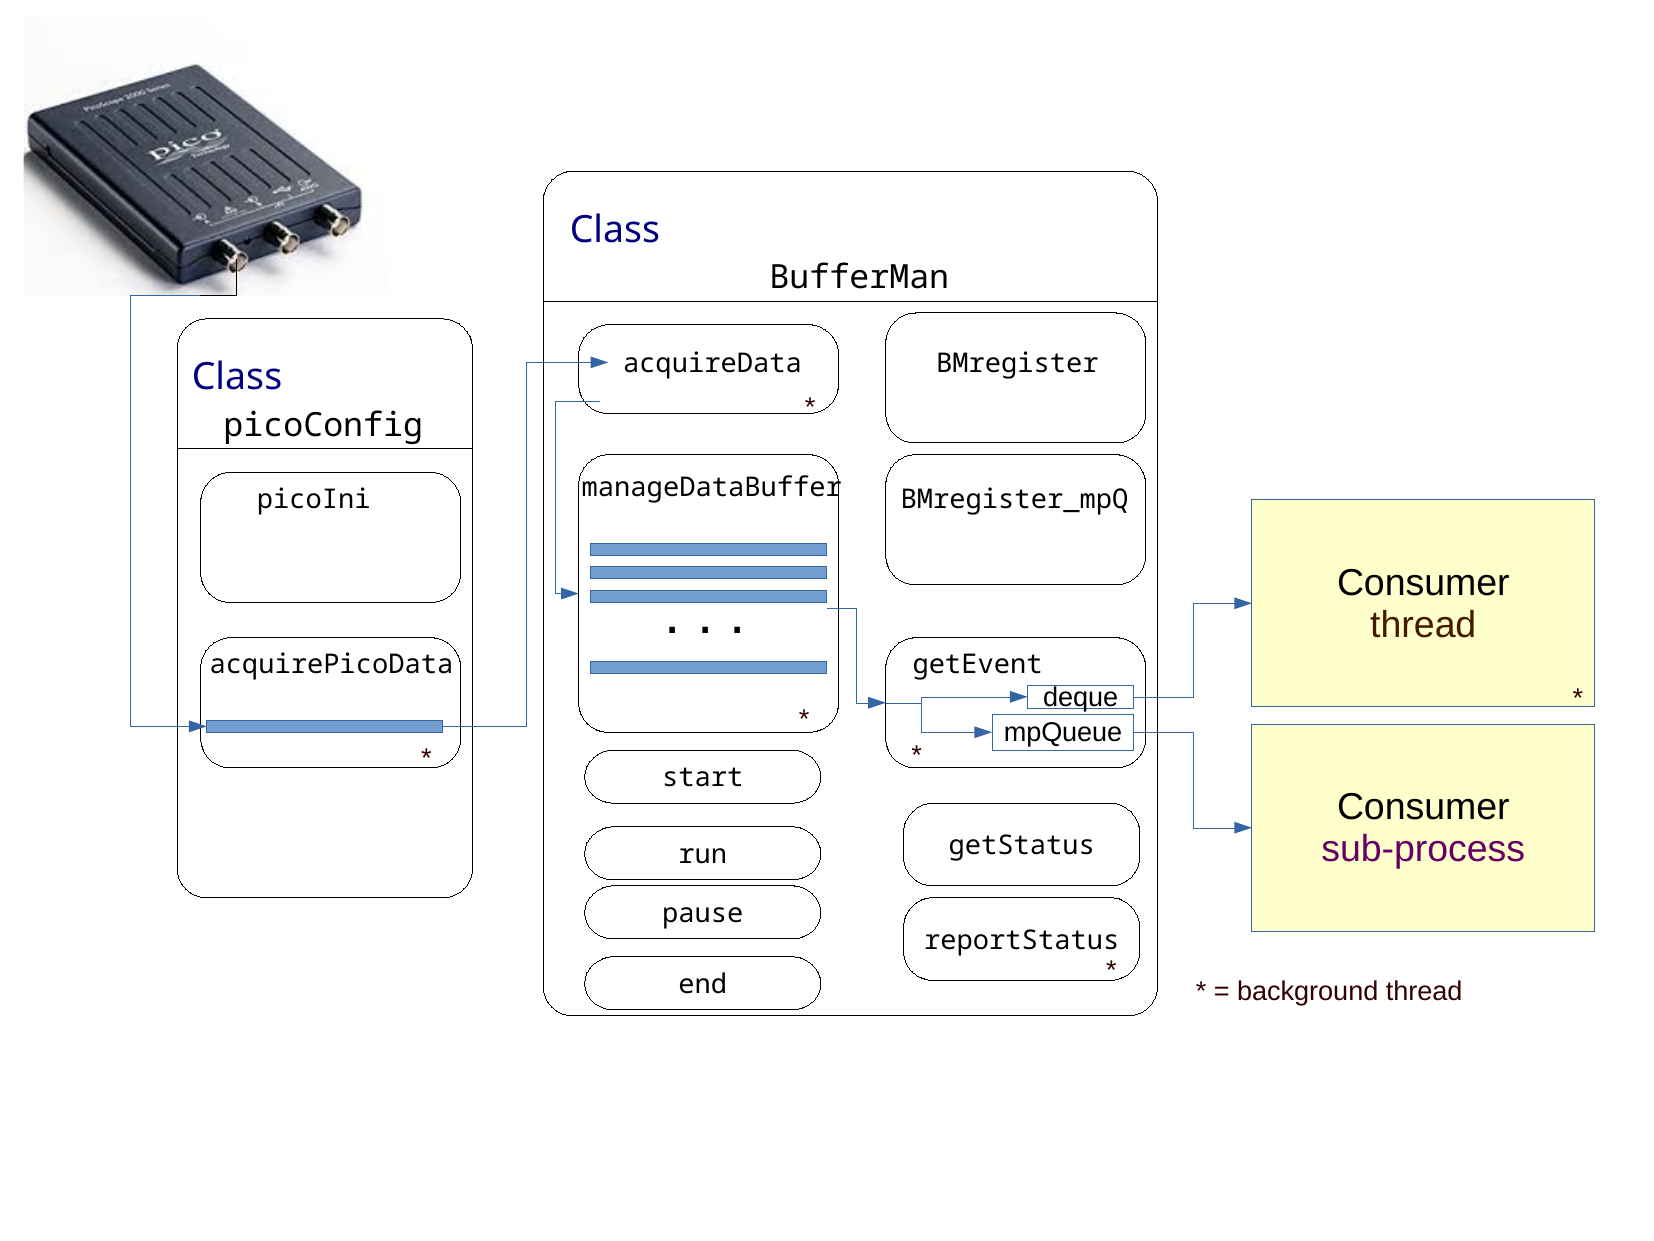

Class
 BufferMan
acquireData
BMregister
Class
 picoConfig
*
manageDataBuffer
picoIni
BMregister_mpQ
Consumer
thread
. . .
acquirePicoData
getEvent
*
deque
*
mpQueue
Consumer
sub-process
*
*
start
getStatus
run
pause
reportStatus
*
end
* = background thread